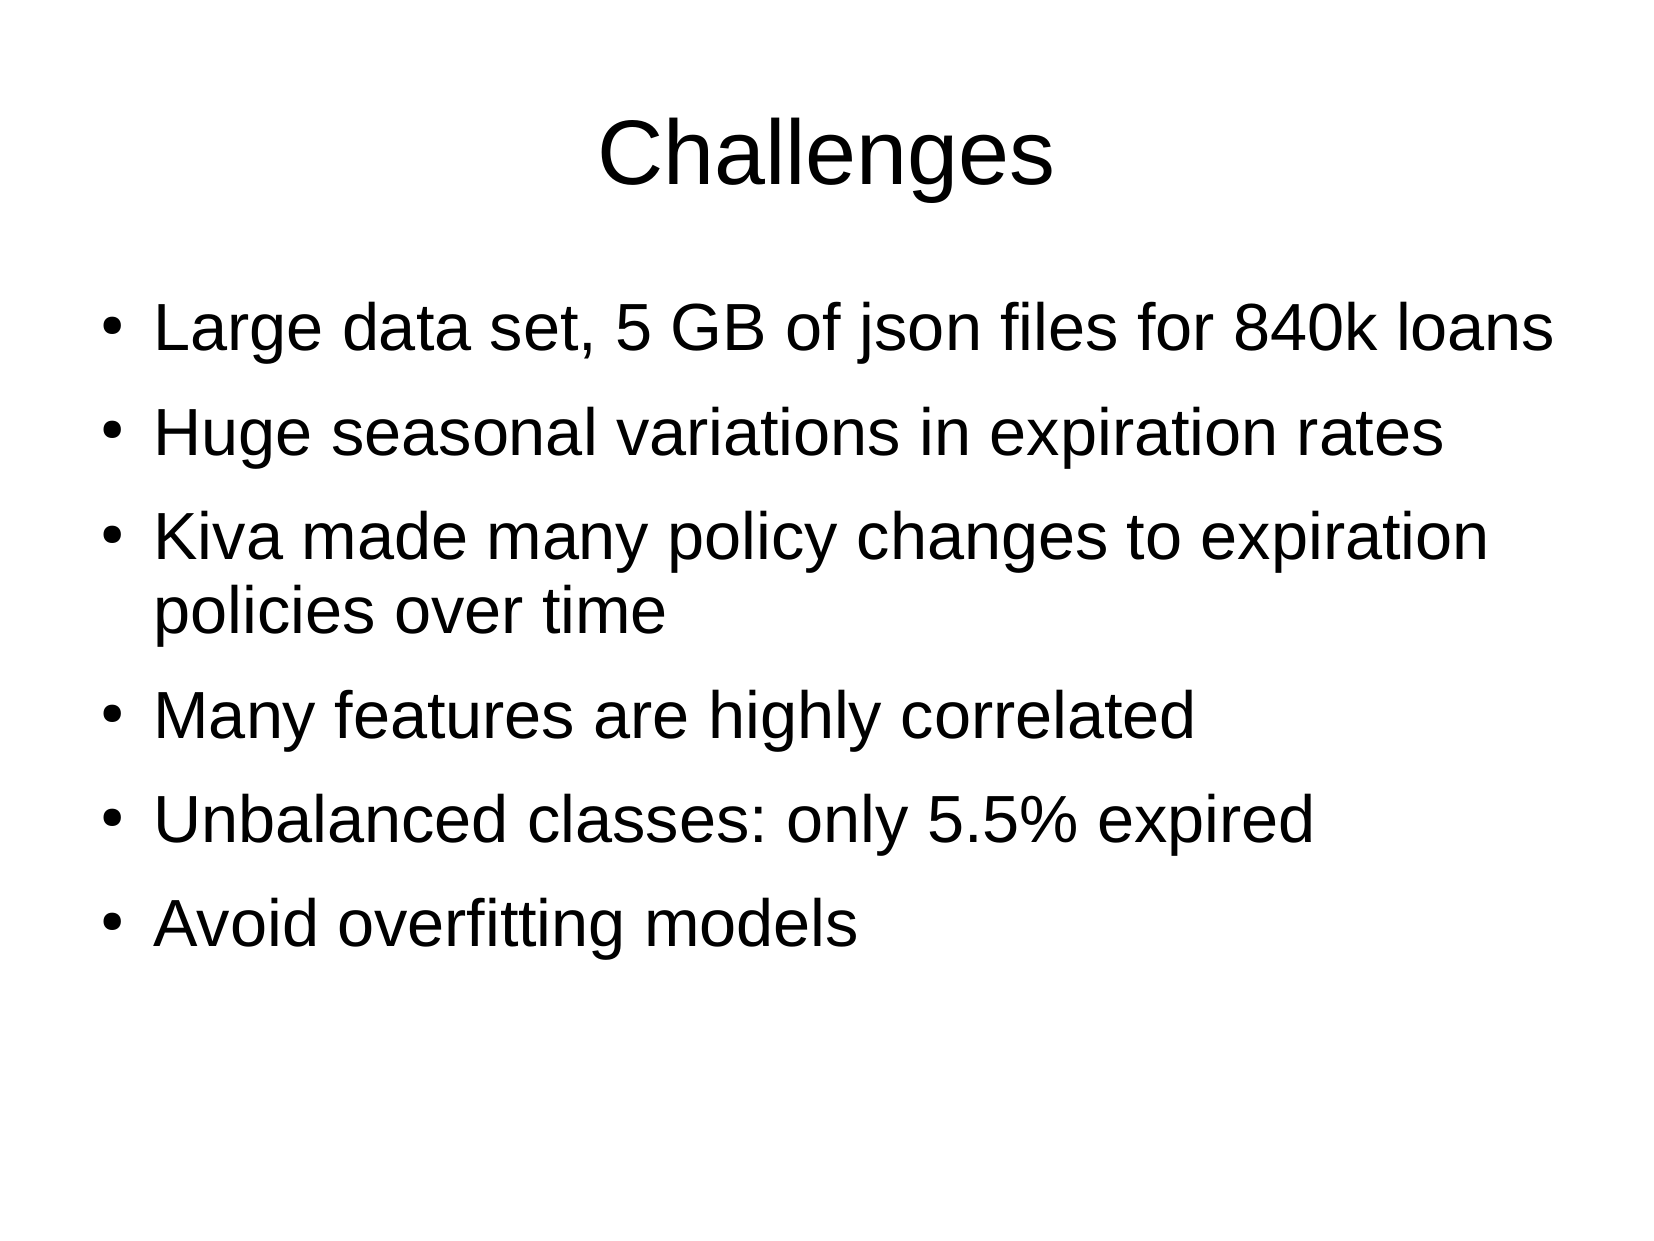

# Challenges
Large data set, 5 GB of json files for 840k loans
Huge seasonal variations in expiration rates
Kiva made many policy changes to expiration policies over time
Many features are highly correlated
Unbalanced classes: only 5.5% expired
Avoid overfitting models